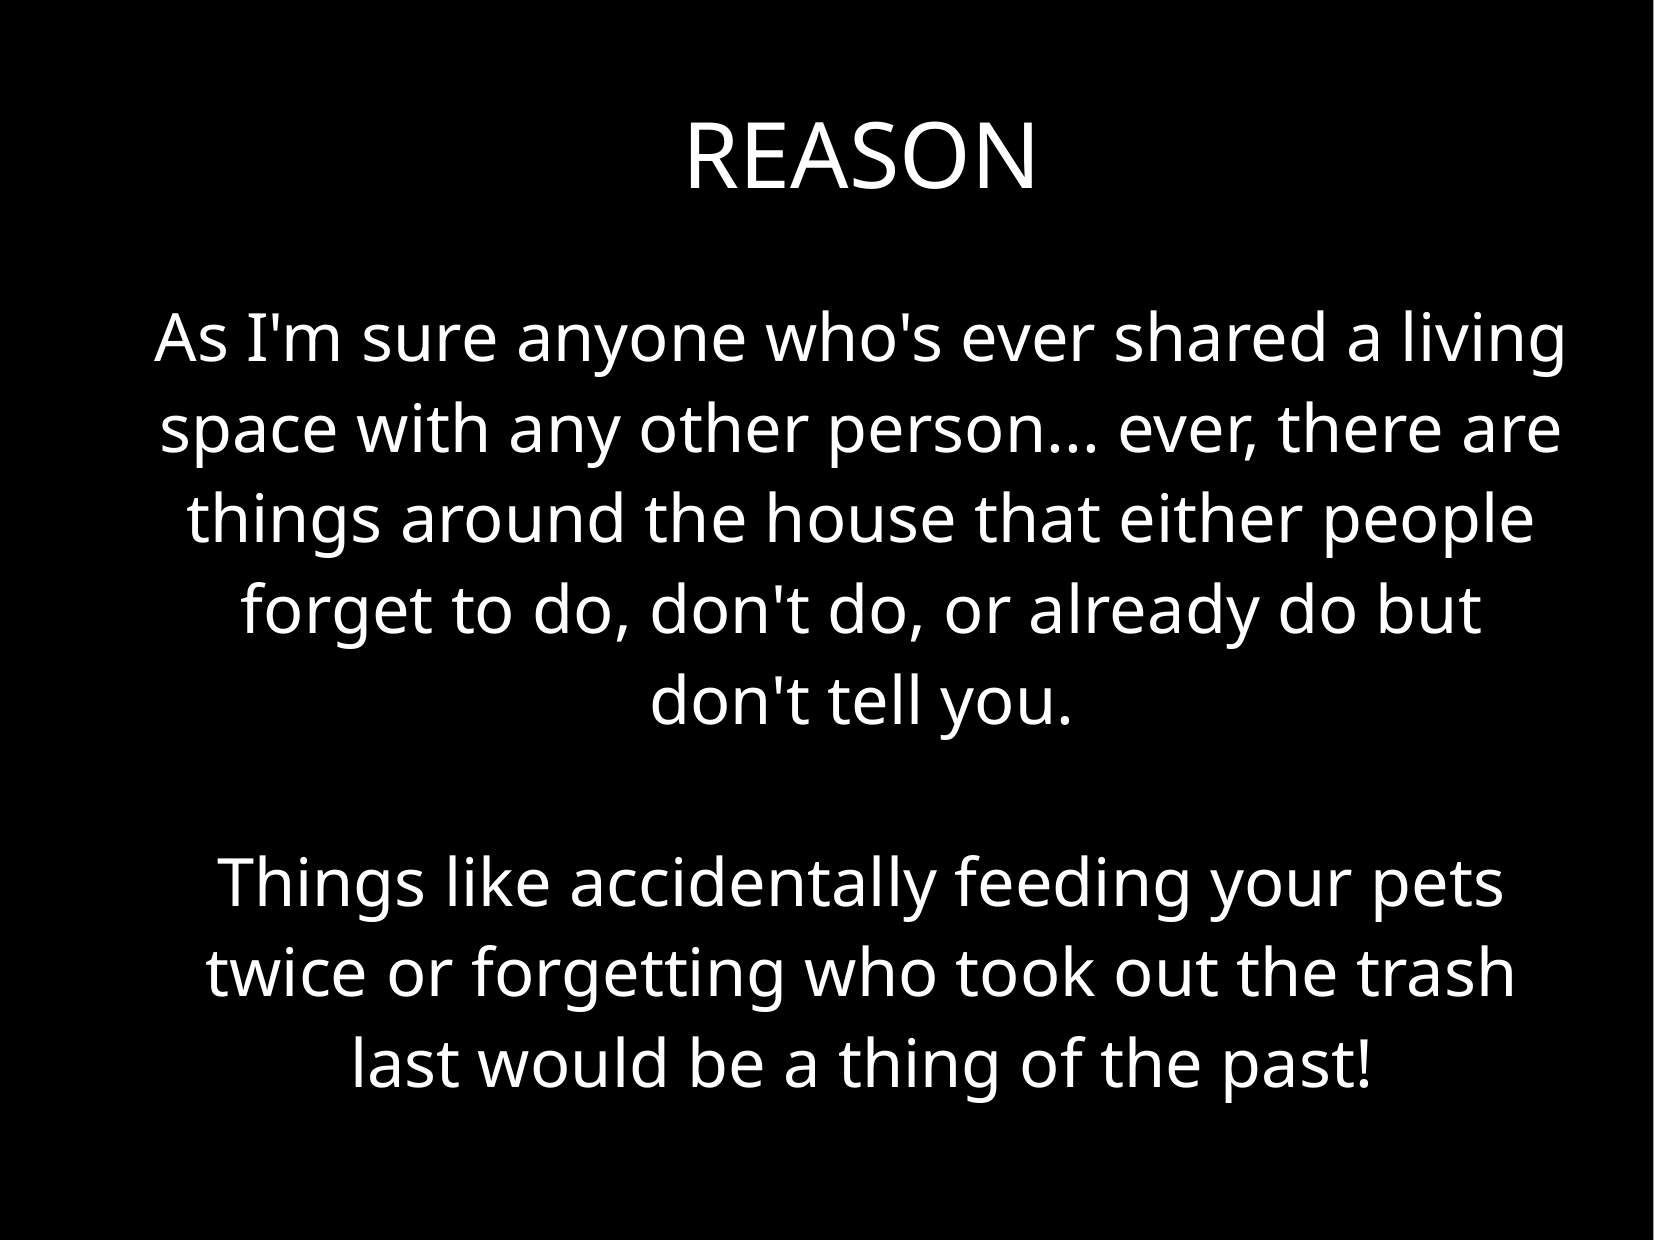

# REASON
As I'm sure anyone who's ever shared a living space with any other person... ever, there are things around the house that either people forget to do, don't do, or already do but don't tell you.
Things like accidentally feeding your pets twice or forgetting who took out the trash last would be a thing of the past!